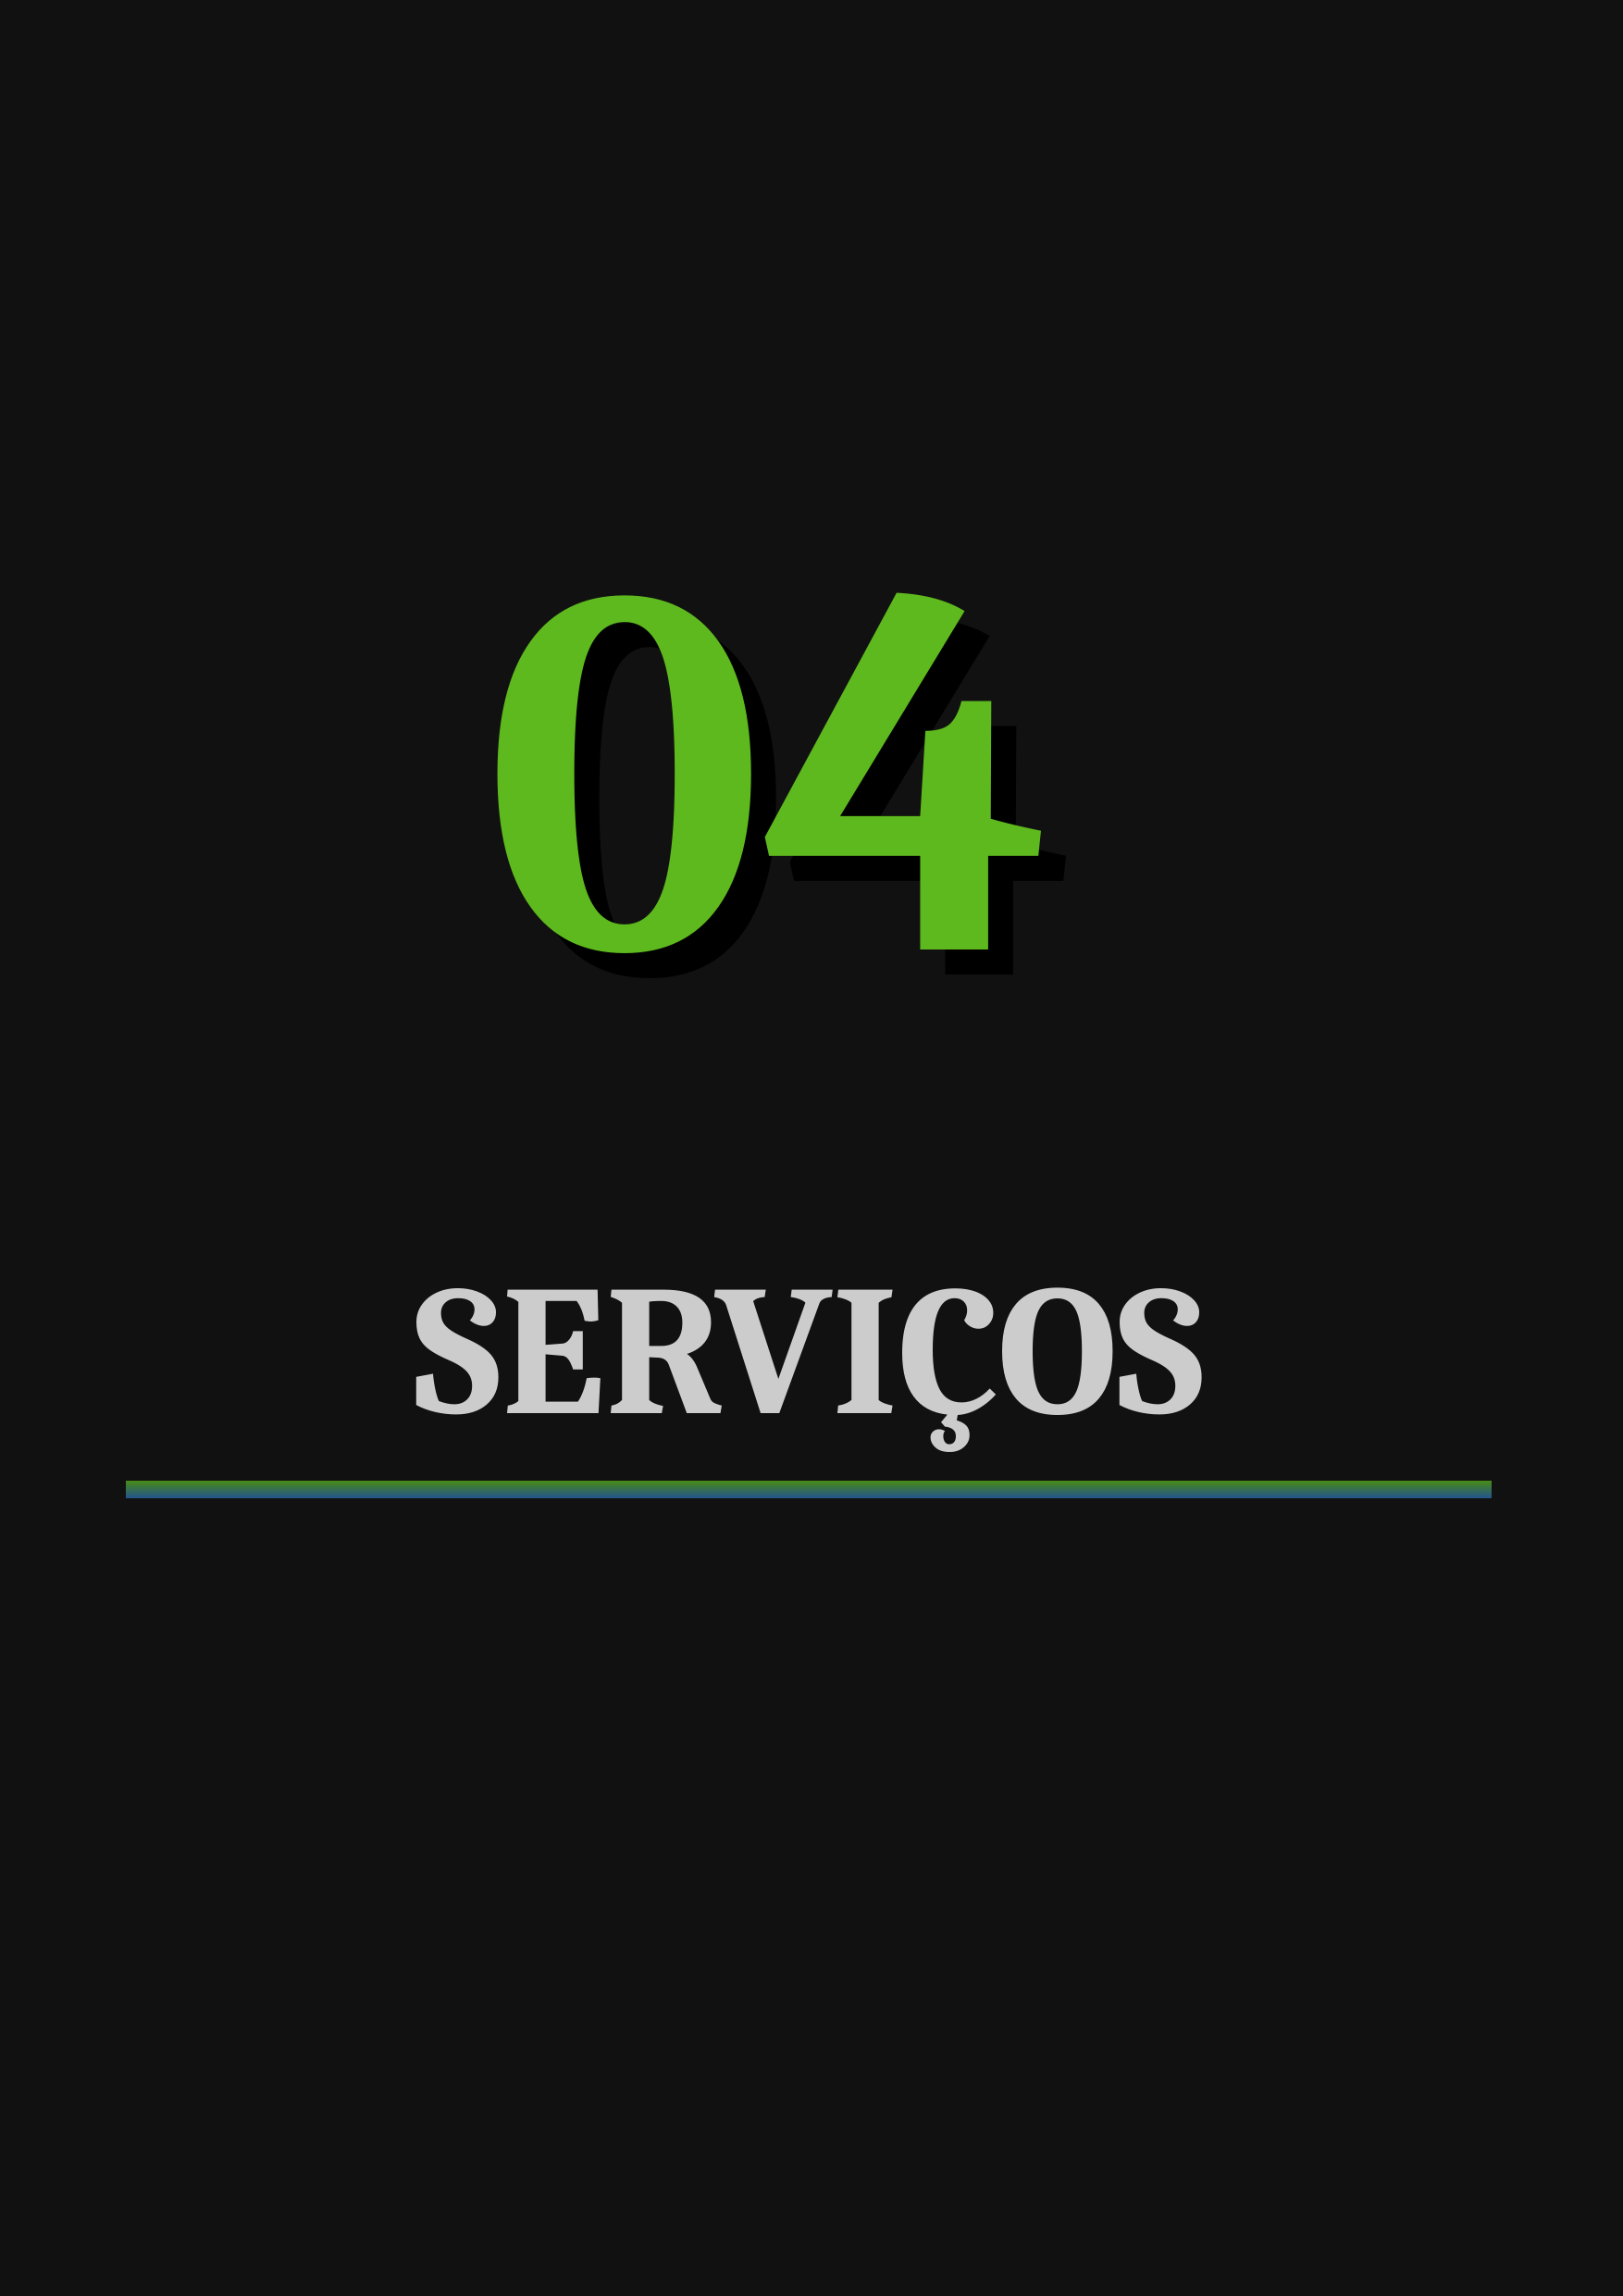

04
SERVIÇOS
Spring Boot - Força heróica para Devs
9